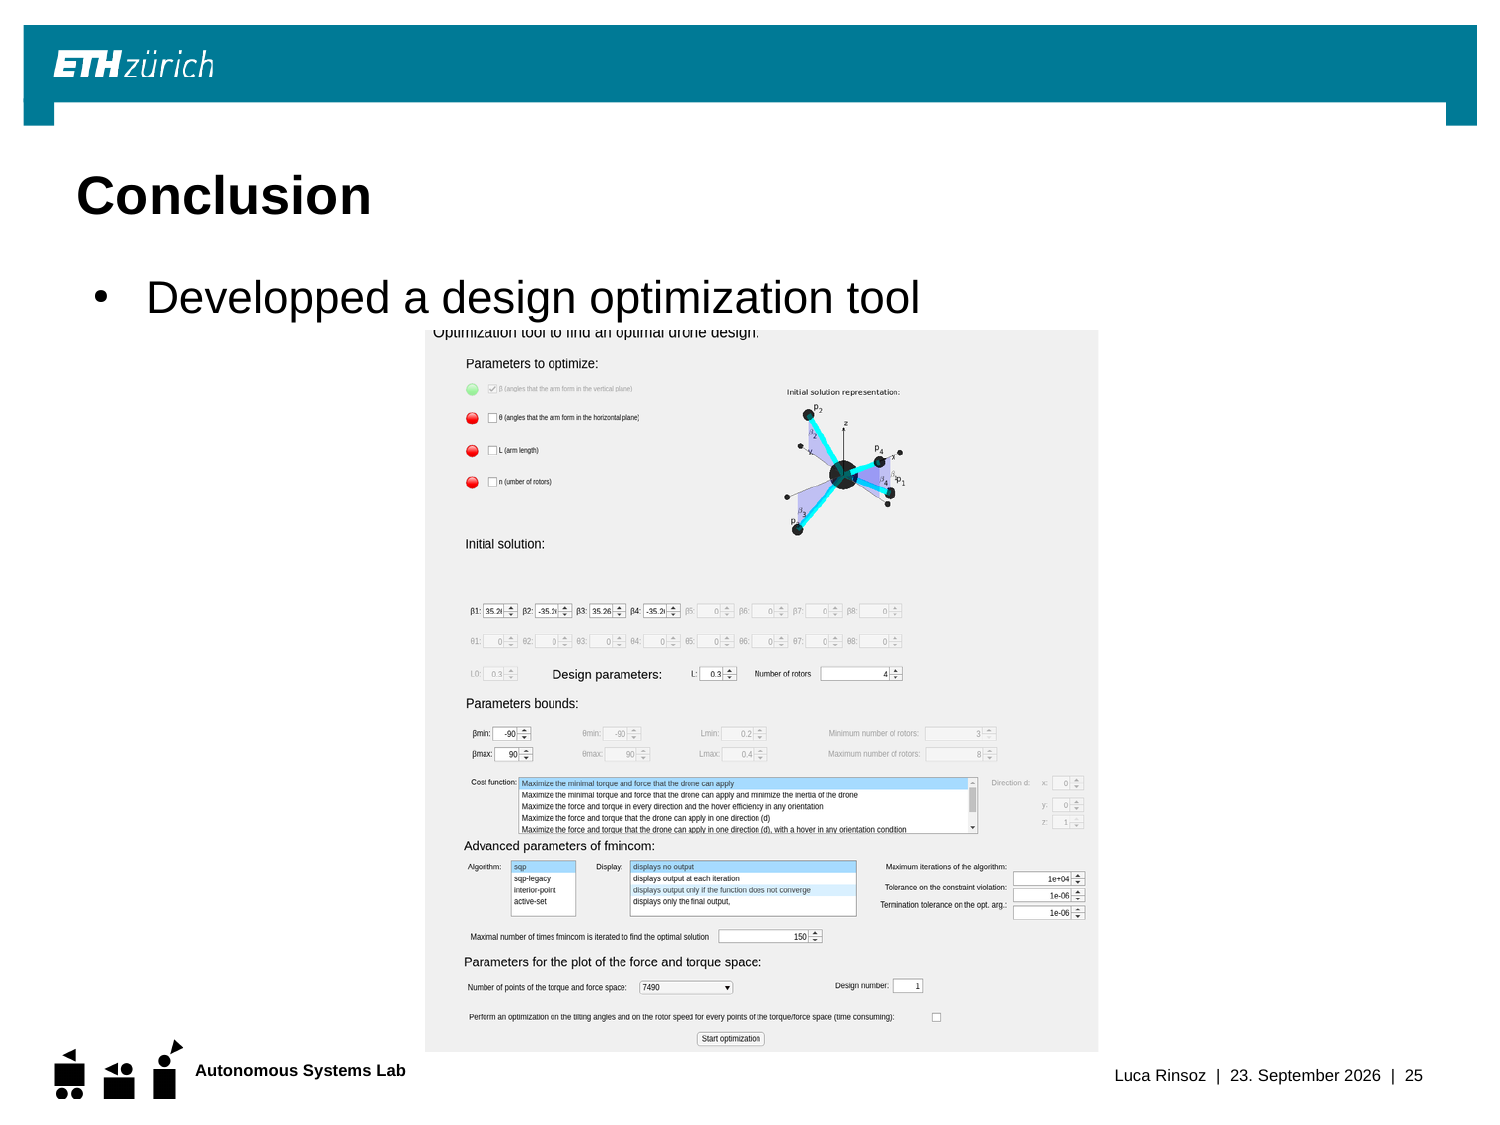

# Conclusion
Developped a design optimization tool
((Name))
25